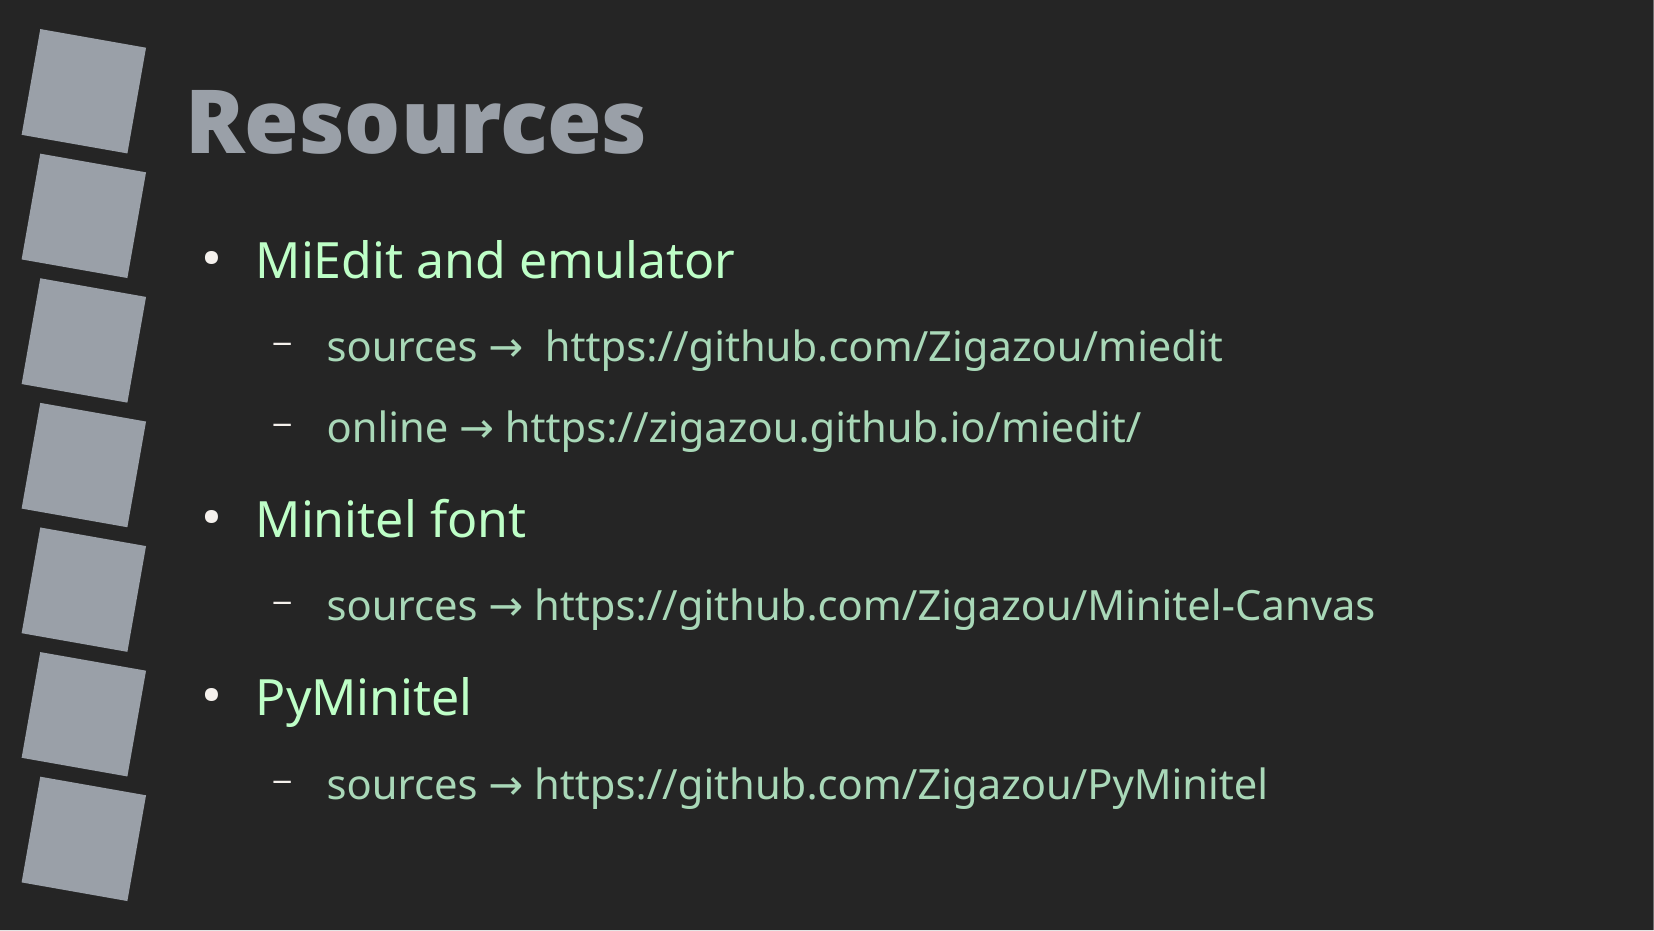

# Resources
MiEdit and emulator
sources → https://github.com/Zigazou/miedit
online → https://zigazou.github.io/miedit/
Minitel font
sources → https://github.com/Zigazou/Minitel-Canvas
PyMinitel
sources → https://github.com/Zigazou/PyMinitel